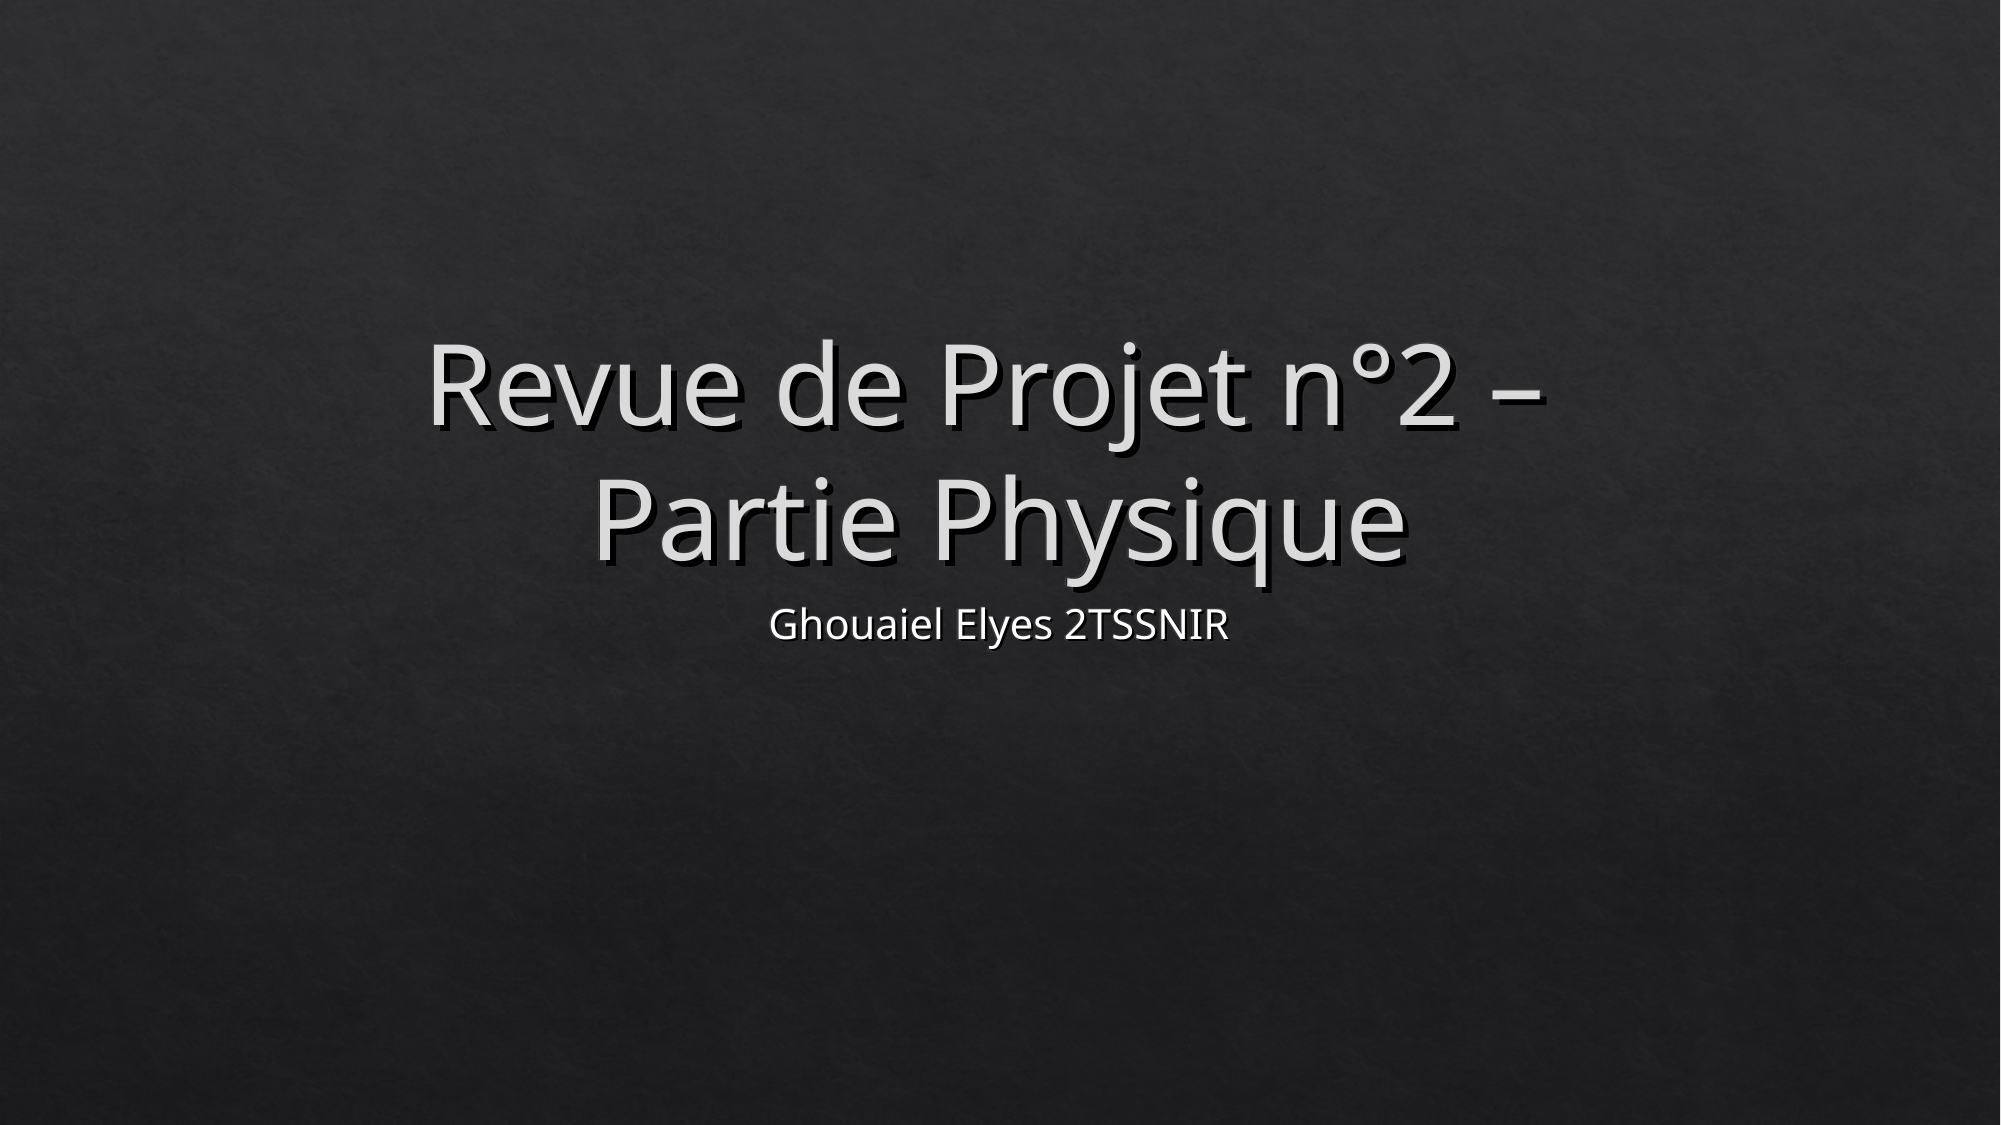

# Revue de Projet n°2 – Partie Physique
Ghouaiel Elyes 2TSSNIR